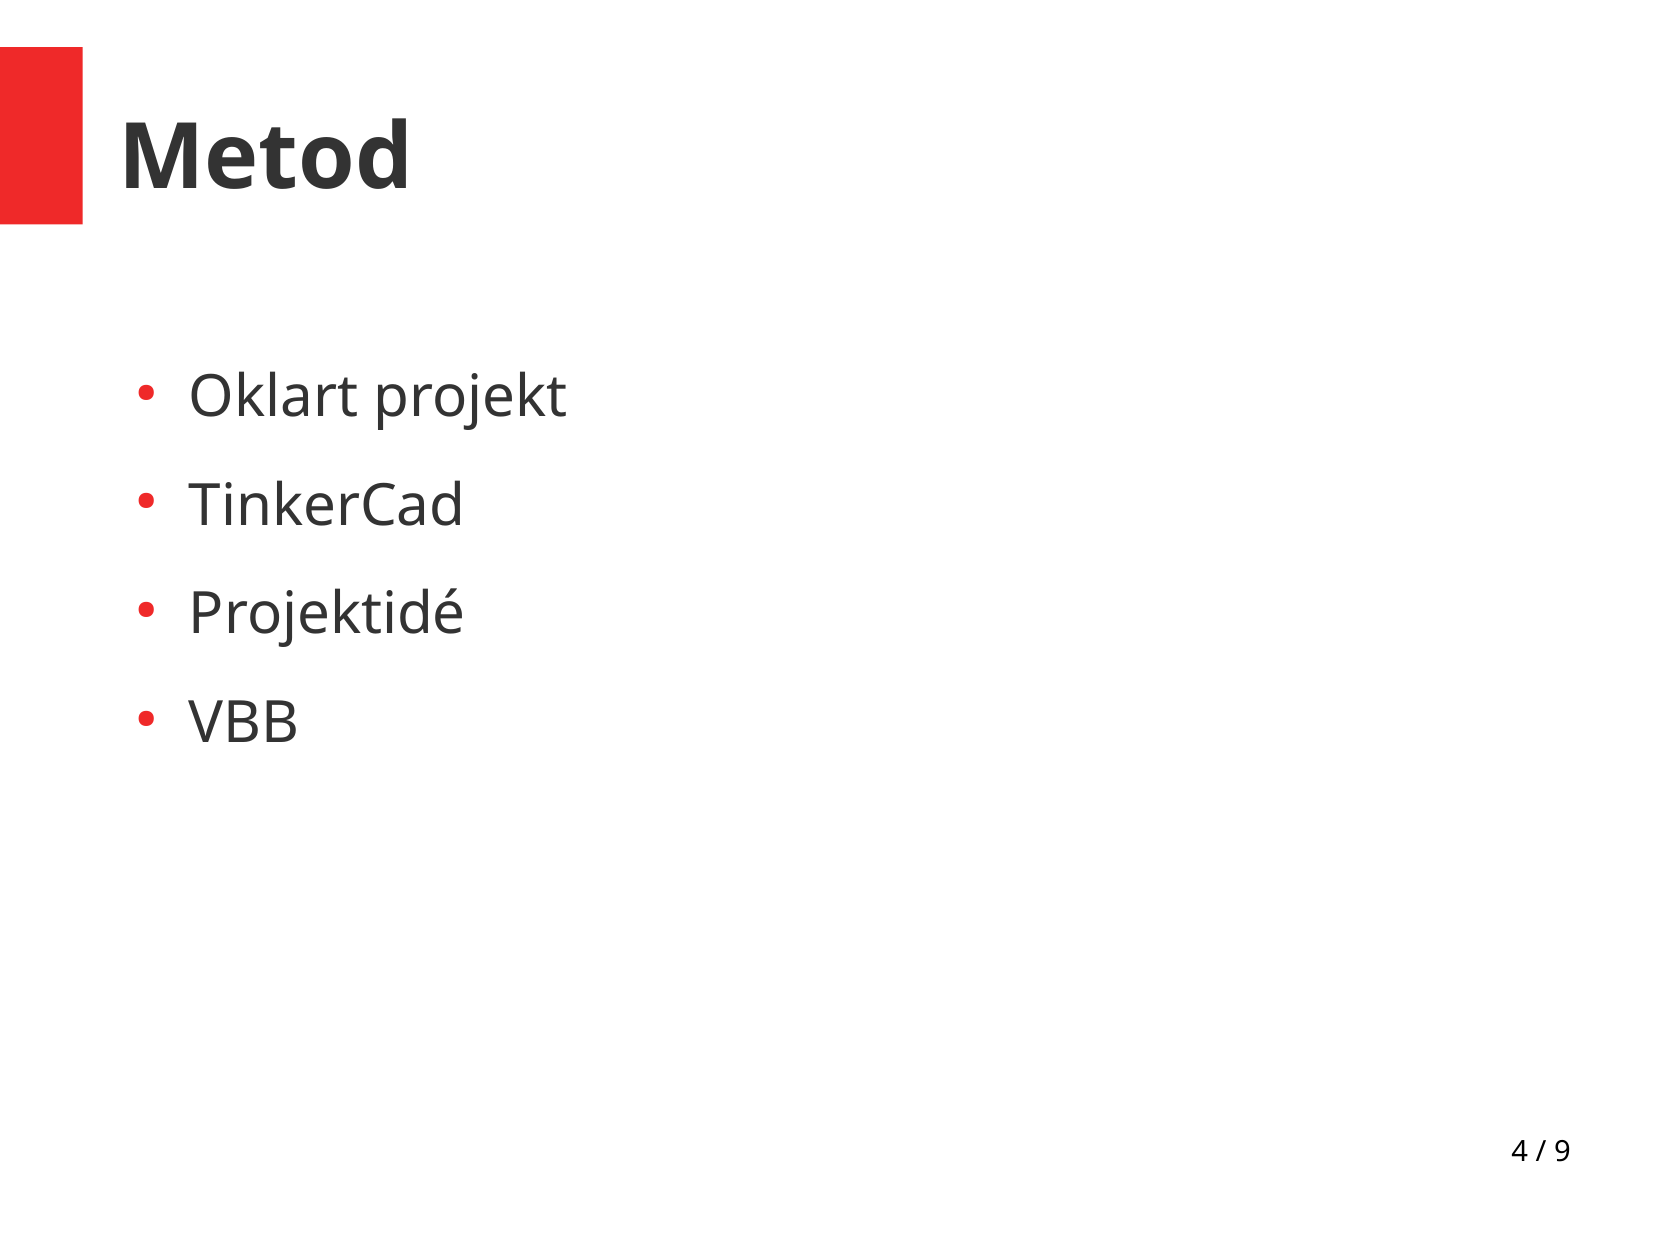

# Metod
Oklart projekt
TinkerCad
Projektidé
VBB
4